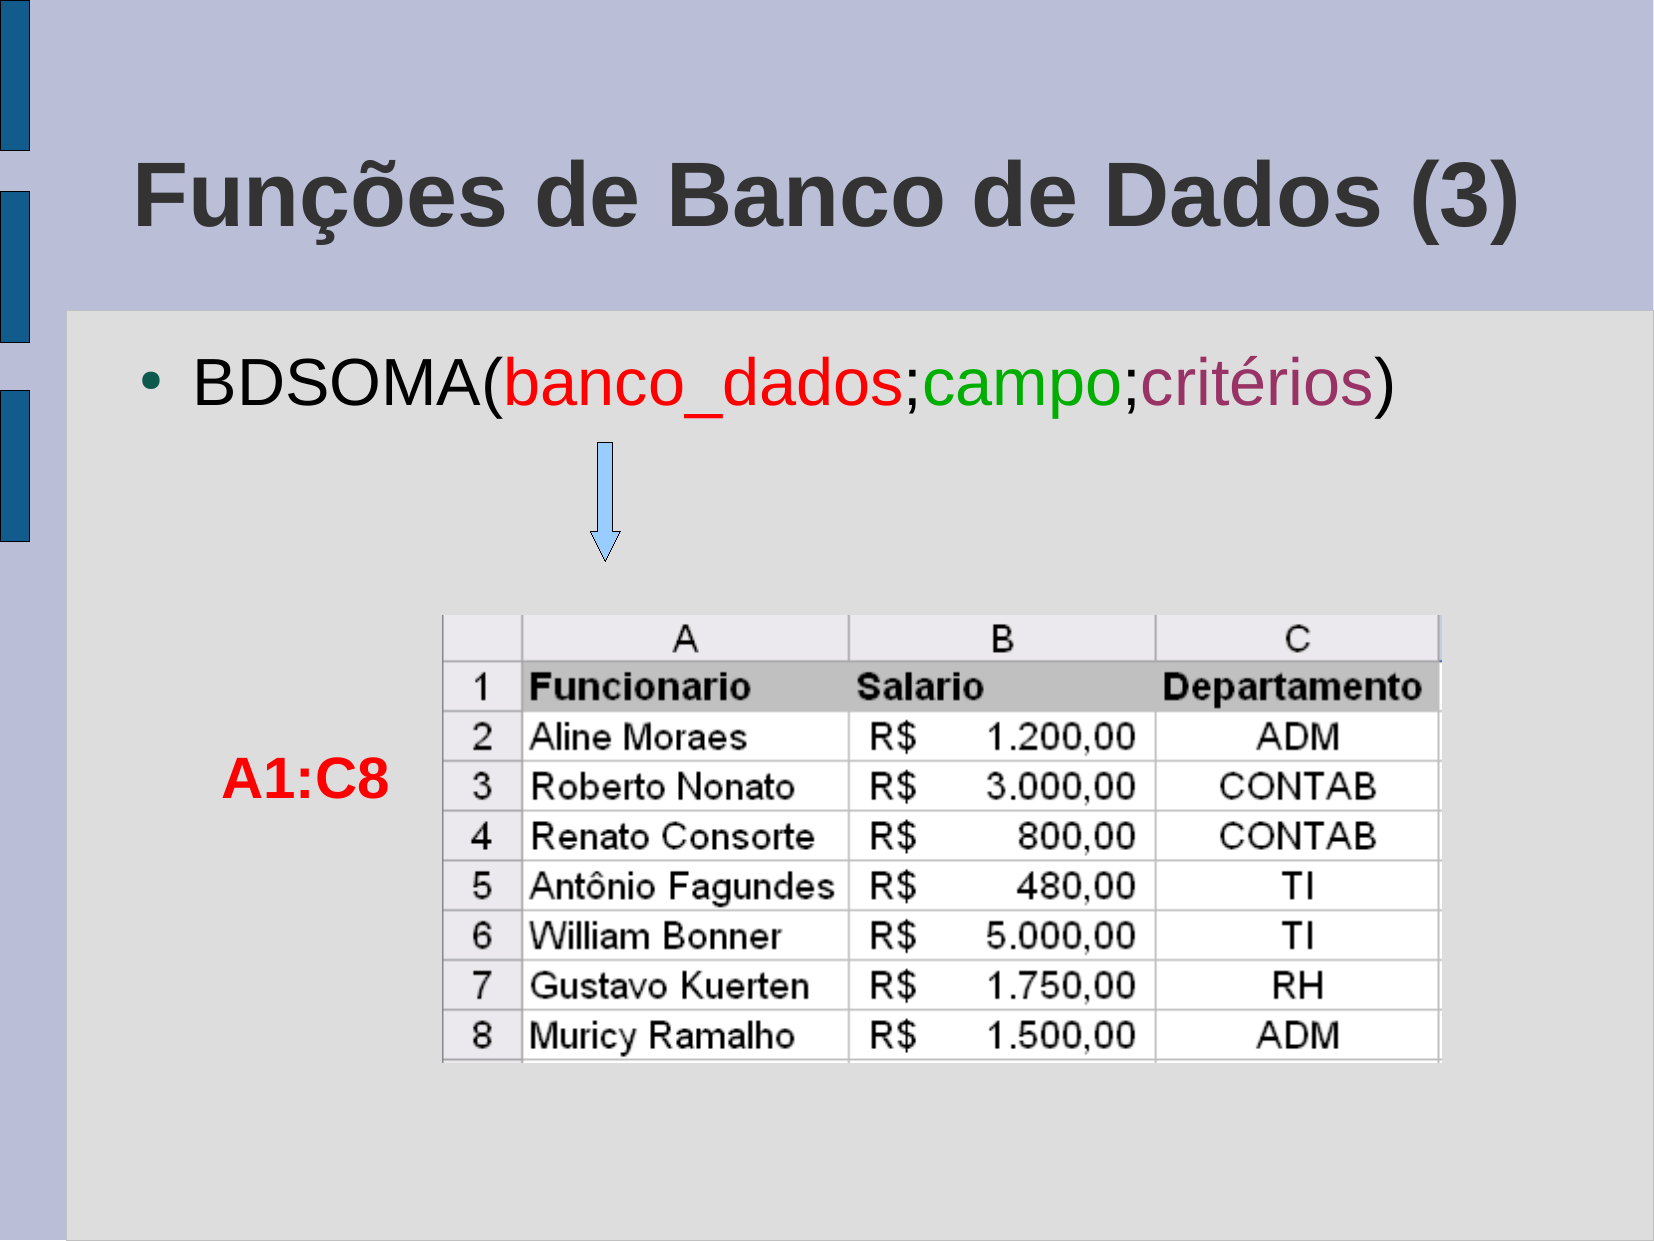

# Funções de Banco de Dados (3)
BDSOMA(banco_dados;campo;critérios)
A1:C8